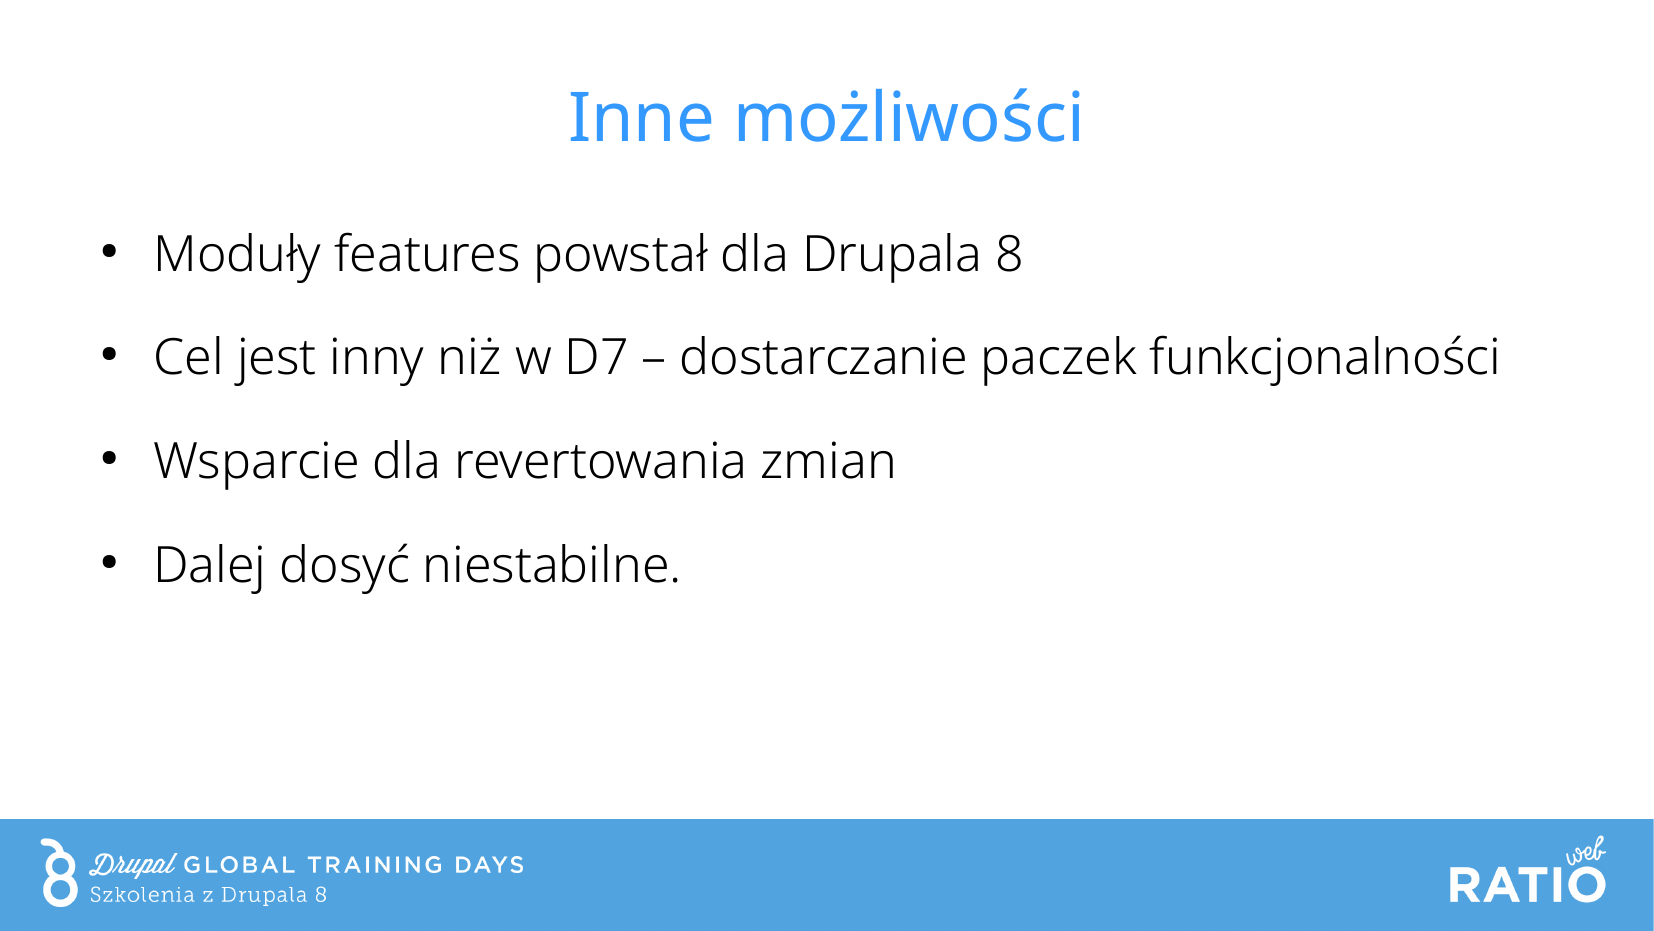

# Inne możliwości
Moduły features powstał dla Drupala 8
Cel jest inny niż w D7 – dostarczanie paczek funkcjonalności
Wsparcie dla revertowania zmian
Dalej dosyć niestabilne.